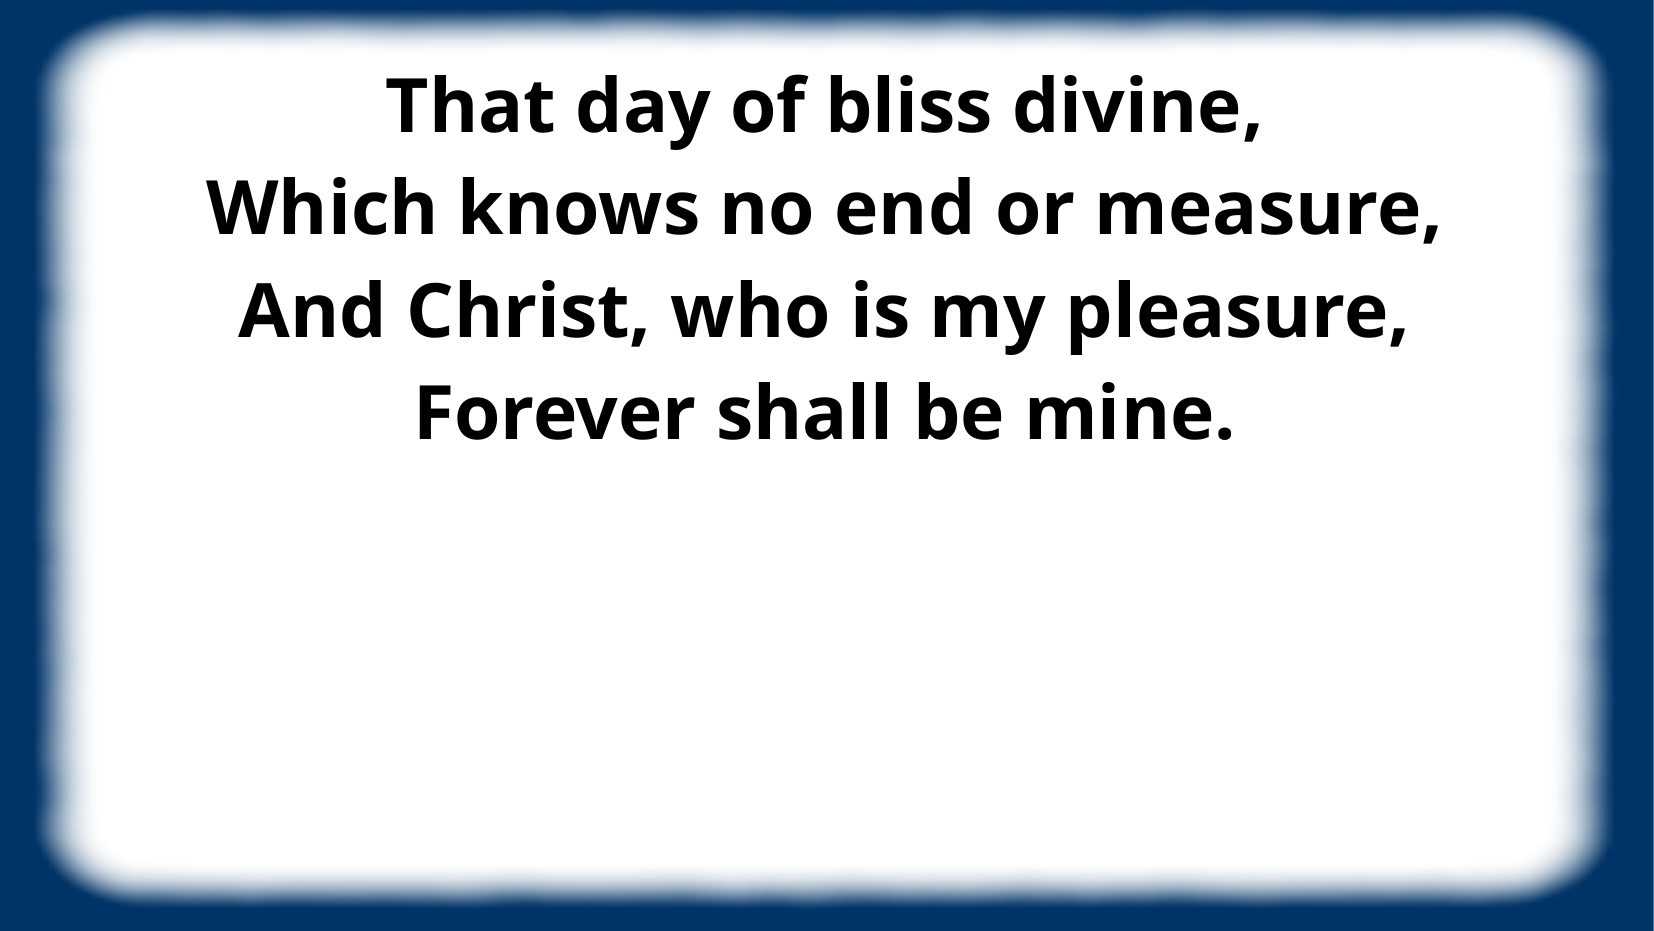

That day of bliss divine,
Which knows no end or measure,
And Christ, who is my pleasure,
Forever shall be mine.